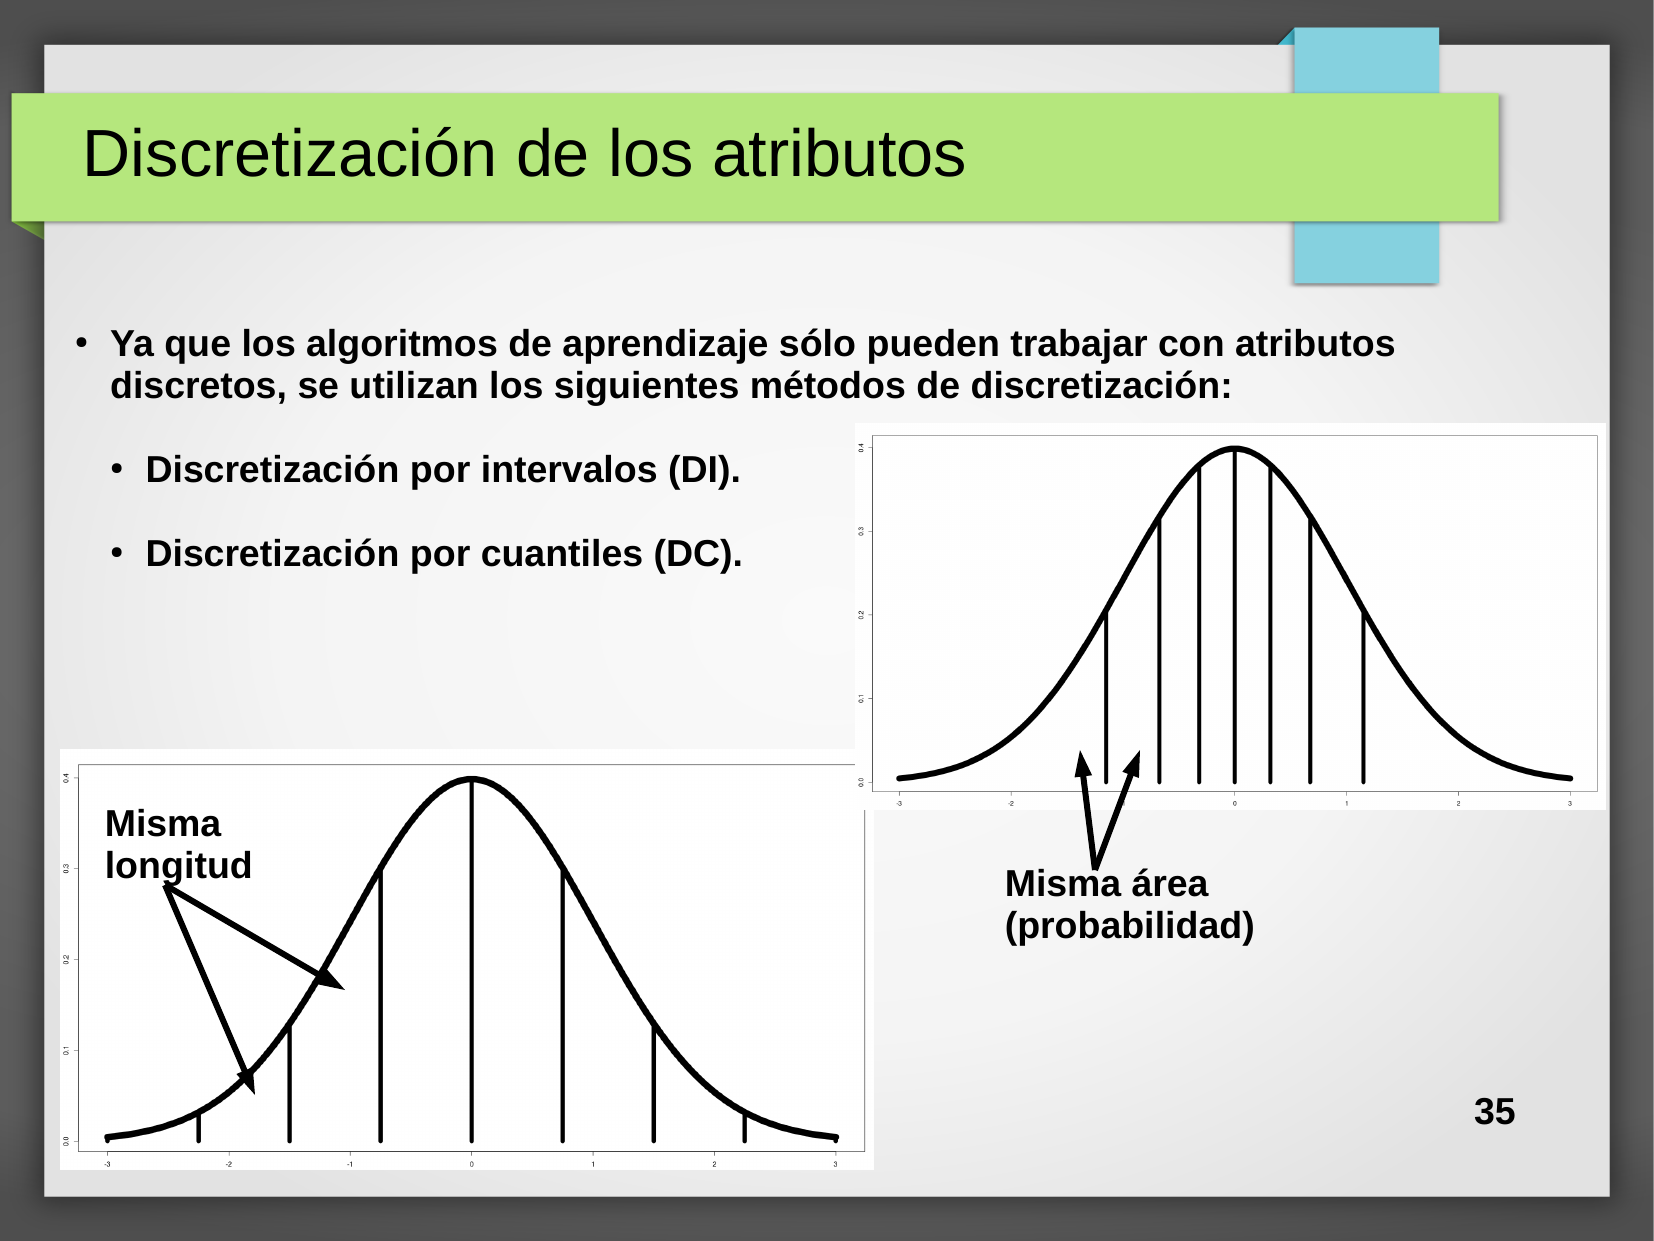

# Discretización de los atributos
Ya que los algoritmos de aprendizaje sólo pueden trabajar con atributos discretos, se utilizan los siguientes métodos de discretización:
Discretización por intervalos (DI).
Discretización por cuantiles (DC).
Misma longitud
Misma área (probabilidad)